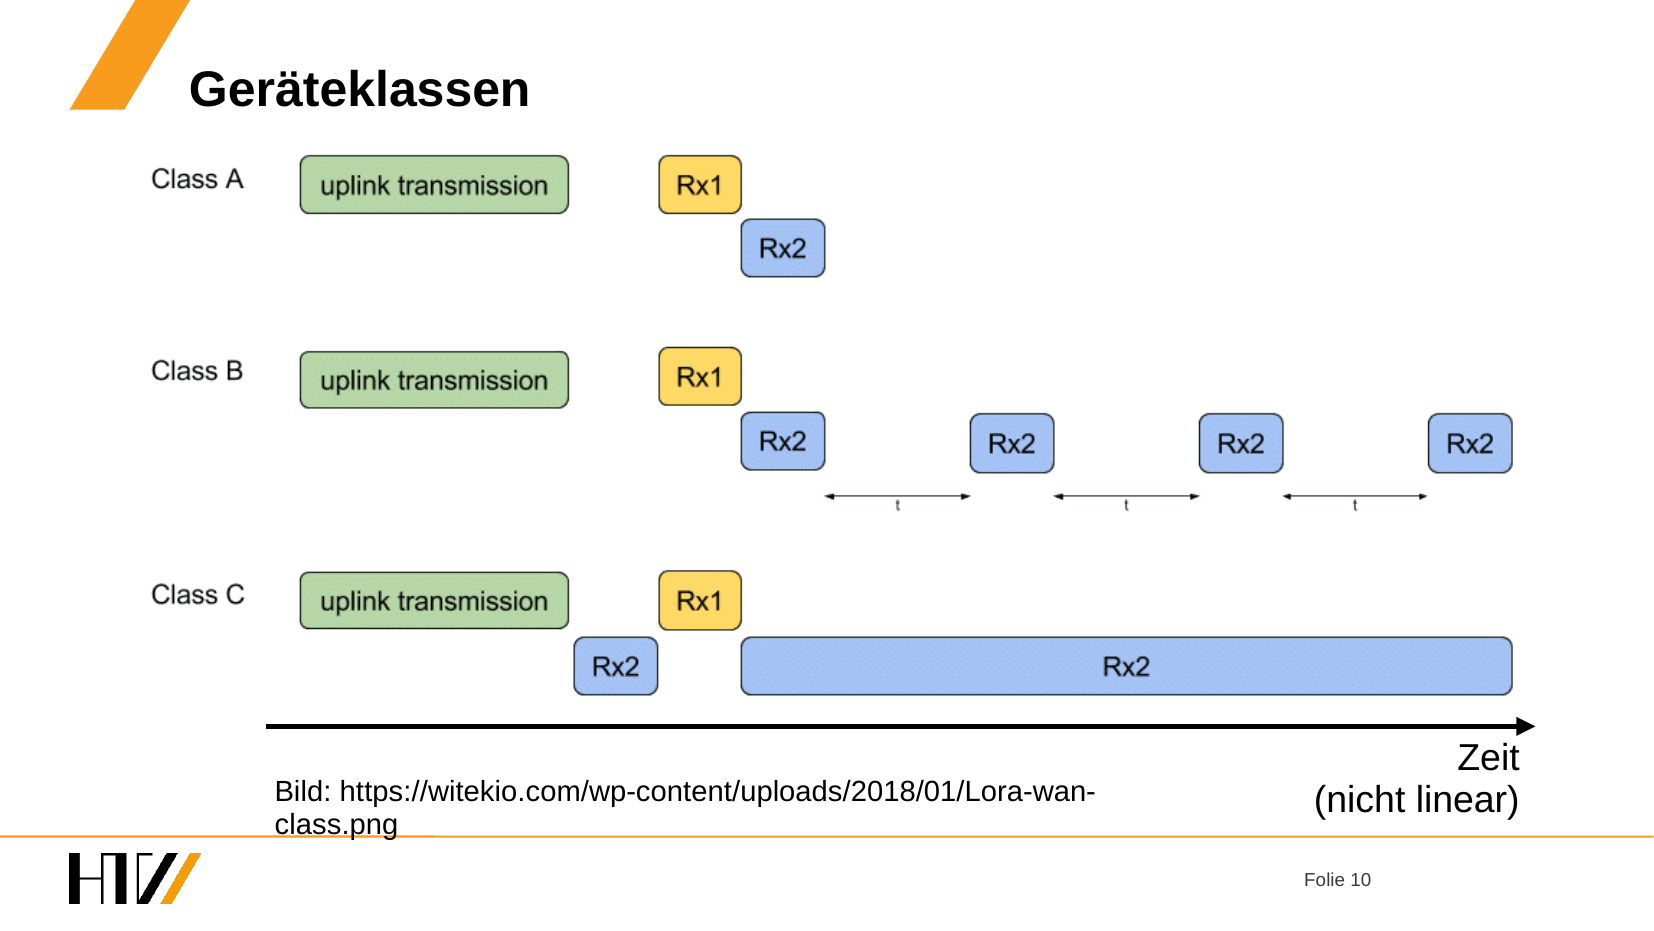

# Geräteklassen
Zeit
(nicht linear)
Bild: https://witekio.com/wp-content/uploads/2018/01/Lora-wan-class.png
Folie